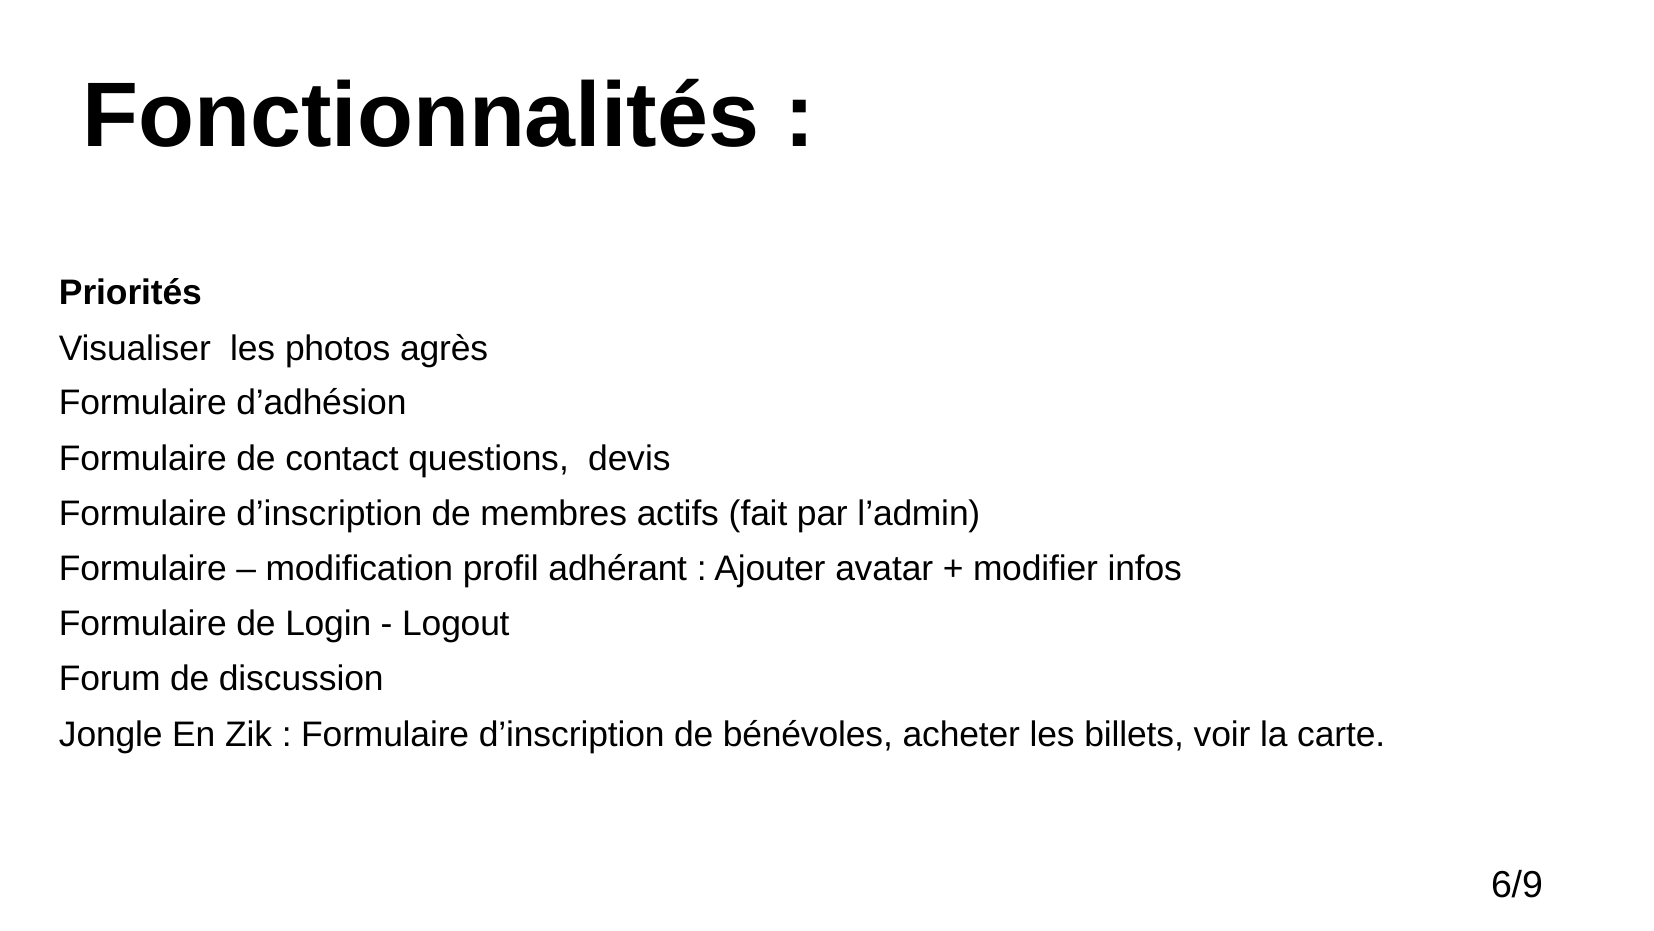

# Fonctionnalités :
Priorités
Visualiser les photos agrès
Formulaire d’adhésion
Formulaire de contact questions, devis
Formulaire d’inscription de membres actifs (fait par l’admin)
Formulaire – modification profil adhérant : Ajouter avatar + modifier infos
Formulaire de Login - Logout
Forum de discussion
Jongle En Zik : Formulaire d’inscription de bénévoles, acheter les billets, voir la carte.
6/9